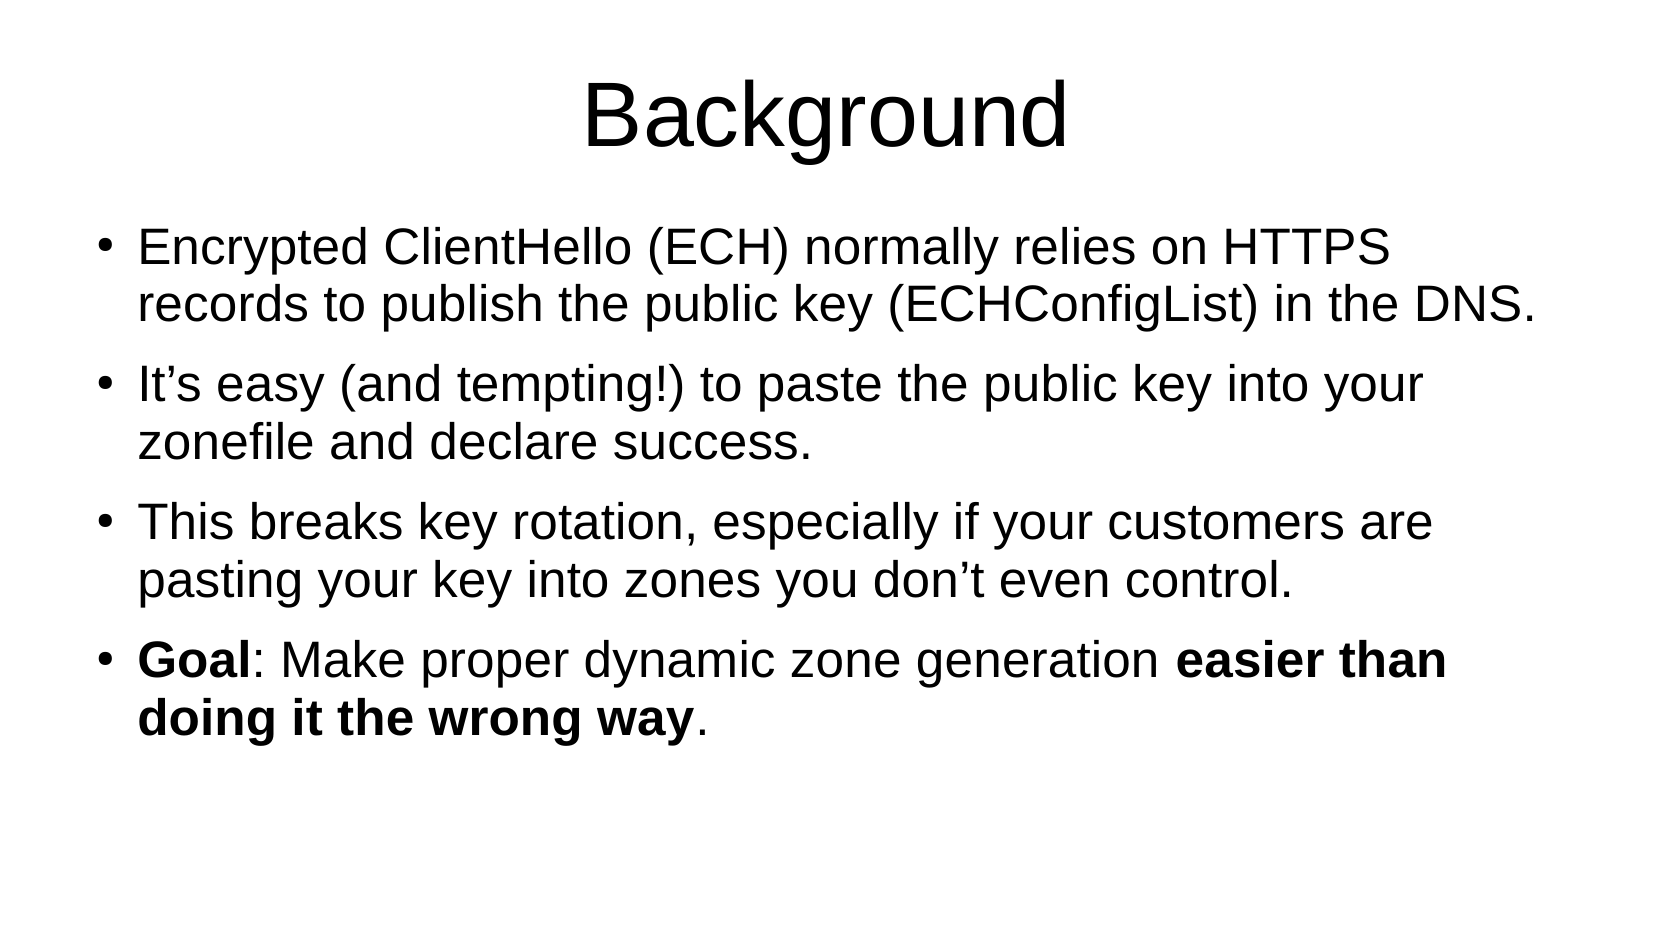

# Background
Encrypted ClientHello (ECH) normally relies on HTTPS records to publish the public key (ECHConfigList) in the DNS.
It’s easy (and tempting!) to paste the public key into your zonefile and declare success.
This breaks key rotation, especially if your customers are pasting your key into zones you don’t even control.
Goal: Make proper dynamic zone generation easier than doing it the wrong way.